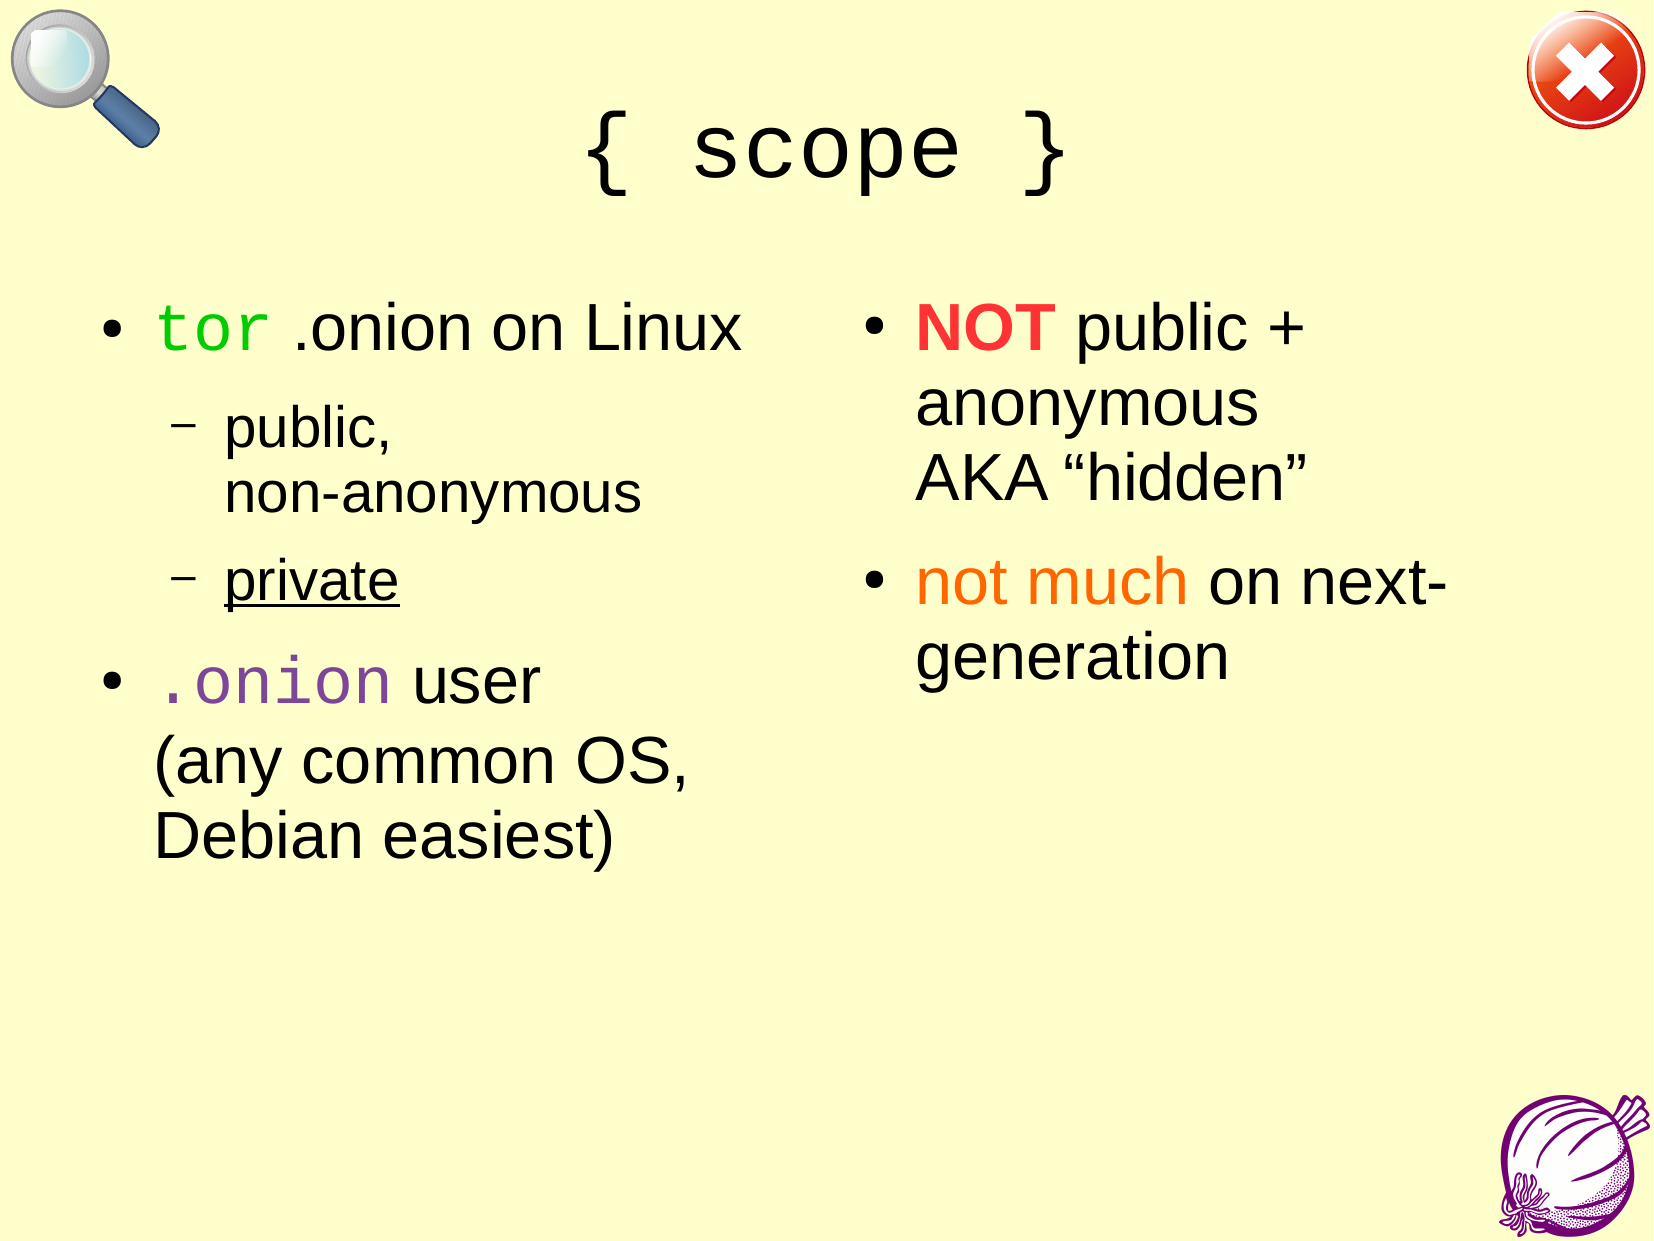

# { scope }
tor .onion on Linux
public,
non-anonymous
private
.onion user
(any common OS, Debian easiest)
NOT public + anonymous
AKA “hidden”
not much on next-generation